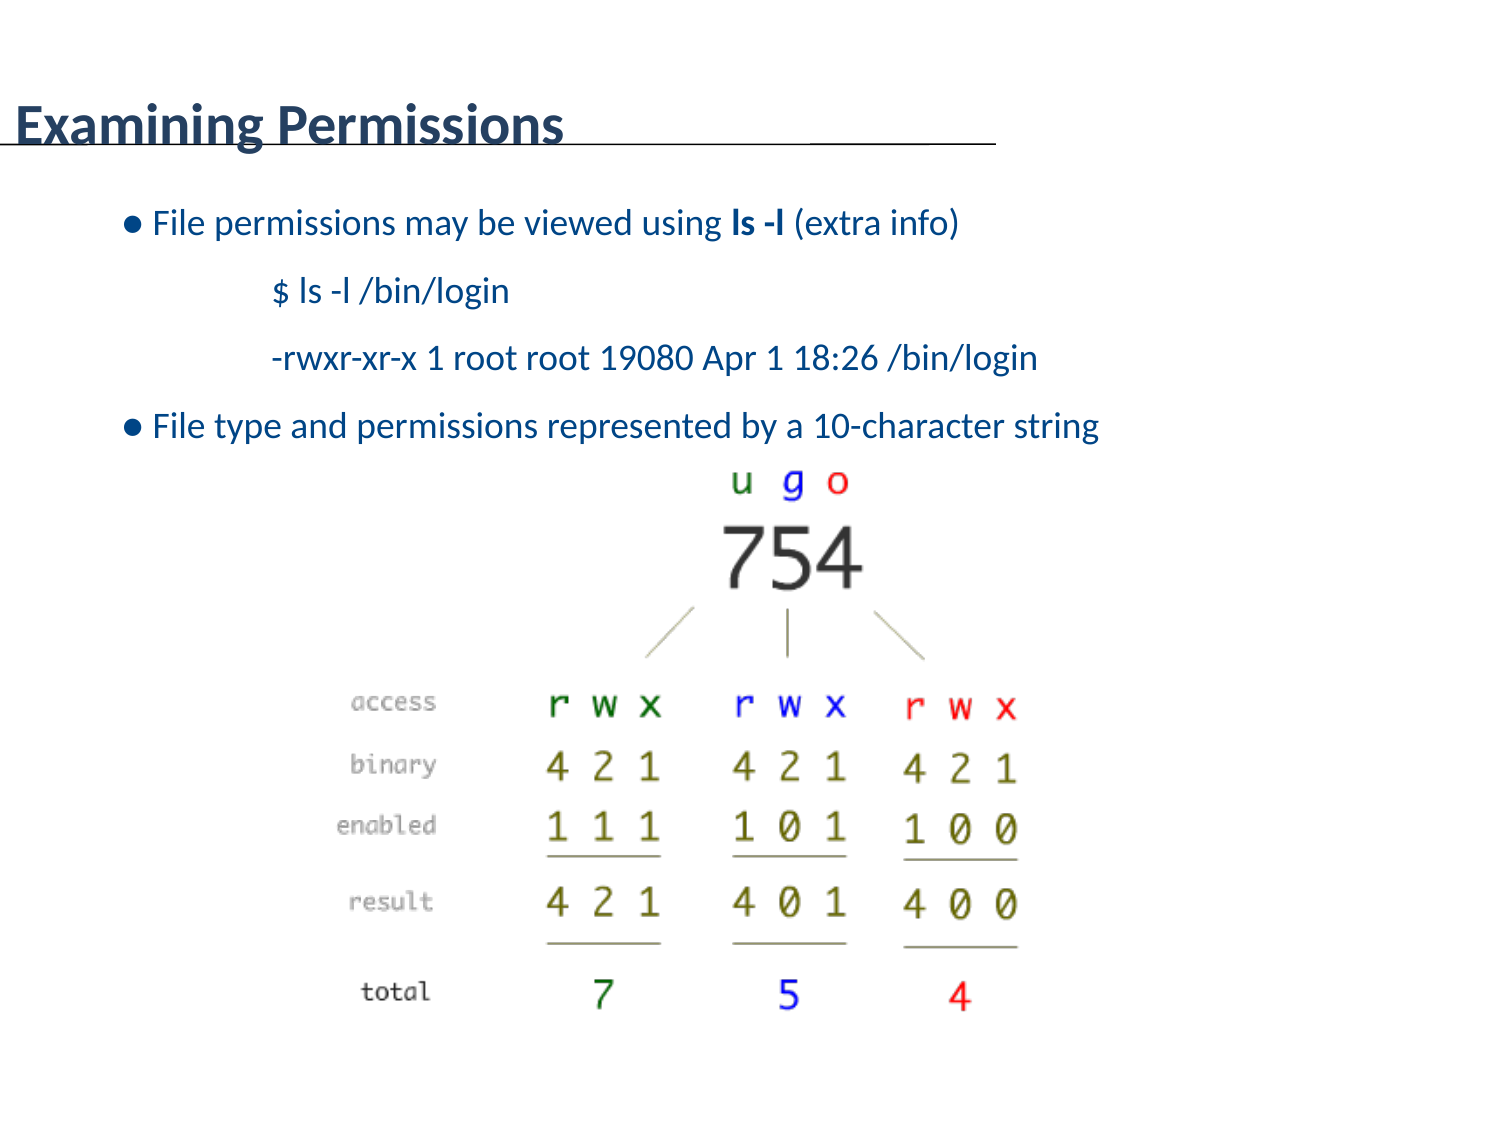

Examining Permissions
● File permissions may be viewed using ls -l (extra info)
	$ ls -l /bin/login
	-rwxr-xr-x 1 root root 19080 Apr 1 18:26 /bin/login
● File type and permissions represented by a 10-character string